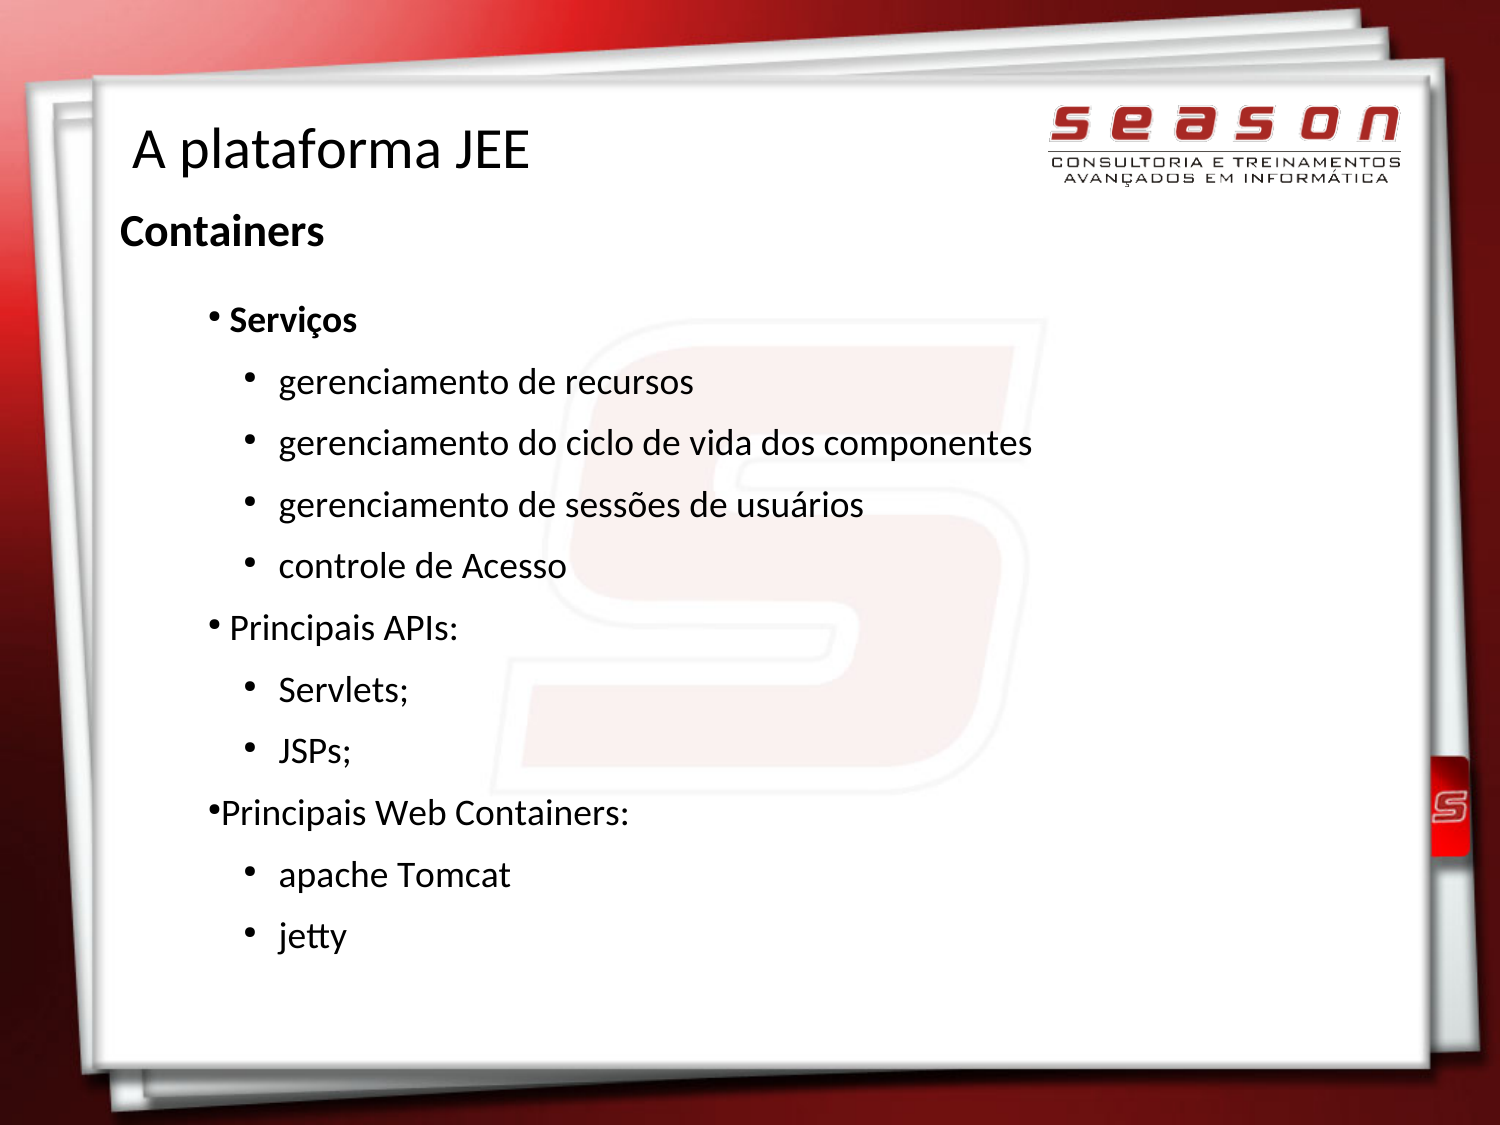

# A plataforma JEE
Containers
 Serviços
gerenciamento de recursos
gerenciamento do ciclo de vida dos componentes
gerenciamento de sessões de usuários
controle de Acesso
 Principais APIs:
Servlets;
JSPs;
Principais Web Containers:
apache Tomcat
jetty